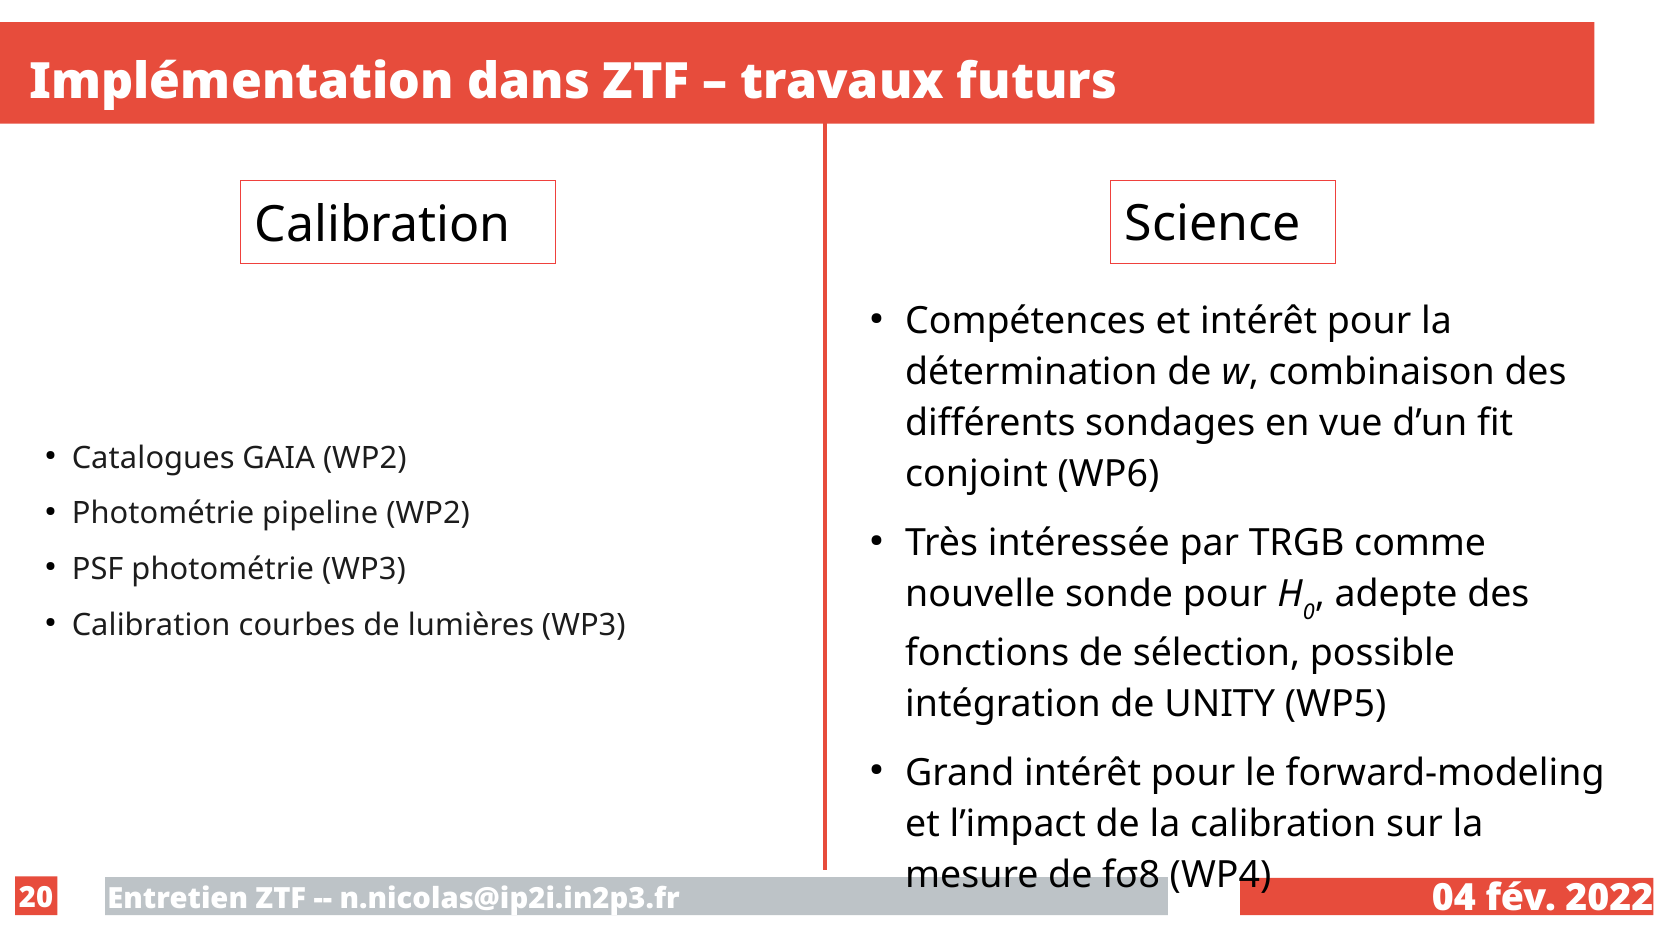

# Implémentation dans ZTF – travaux futurs
Science
Calibration
Compétences et intérêt pour la détermination de w, combinaison des différents sondages en vue d’un fit conjoint (WP6)
Très intéressée par TRGB comme nouvelle sonde pour H0, adepte des fonctions de sélection, possible intégration de UNITY (WP5)
Grand intérêt pour le forward-modeling et l’impact de la calibration sur la mesure de fσ8 (WP4)
Catalogues GAIA (WP2)
Photométrie pipeline (WP2)
PSF photométrie (WP3)
Calibration courbes de lumières (WP3)
20
Entretien ZTF -- n.nicolas@ip2i.in2p3.fr
04 fév. 2022